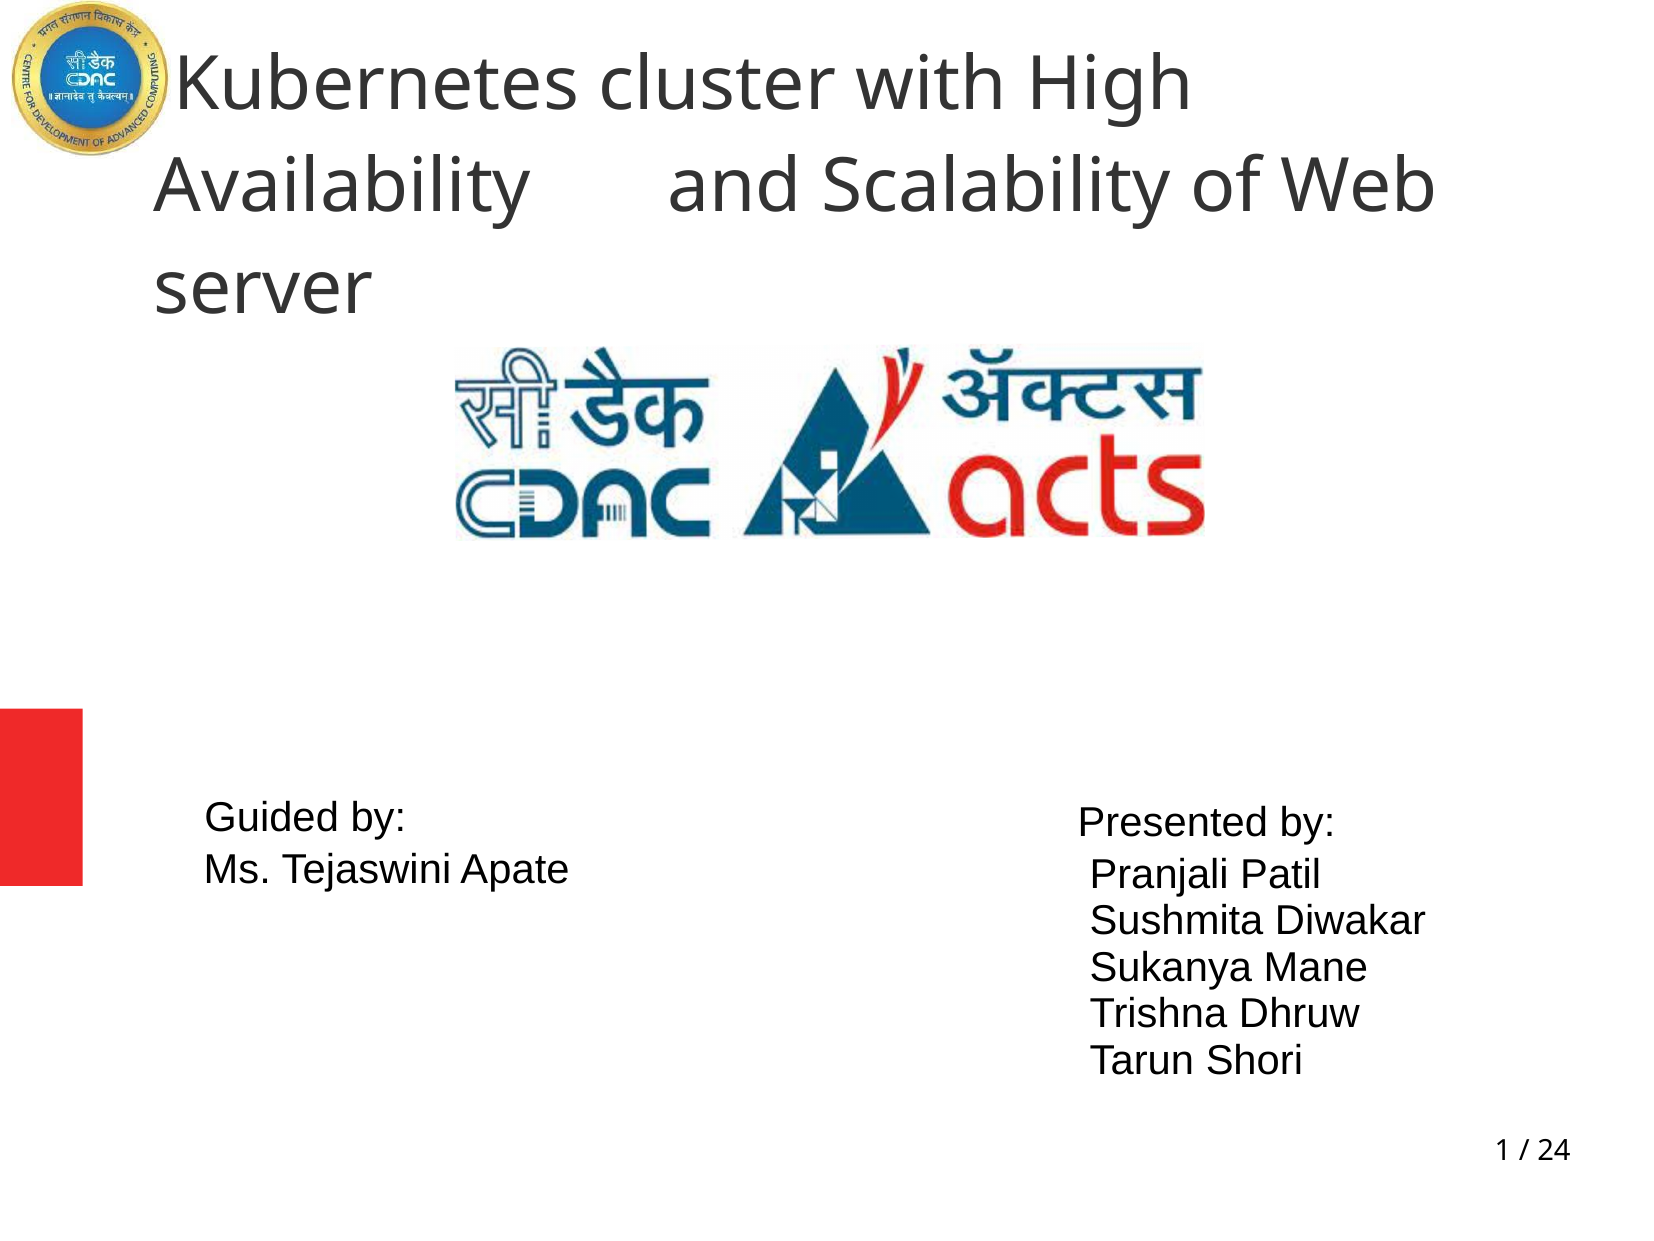

# Kubernetes cluster with High Availability and Scalability of Web server
Guided by:
Presented by:
Ms. Tejaswini Apate
Pranjali Patil
Sushmita Diwakar
Sukanya Mane
Trishna Dhruw
Tarun Shori
1